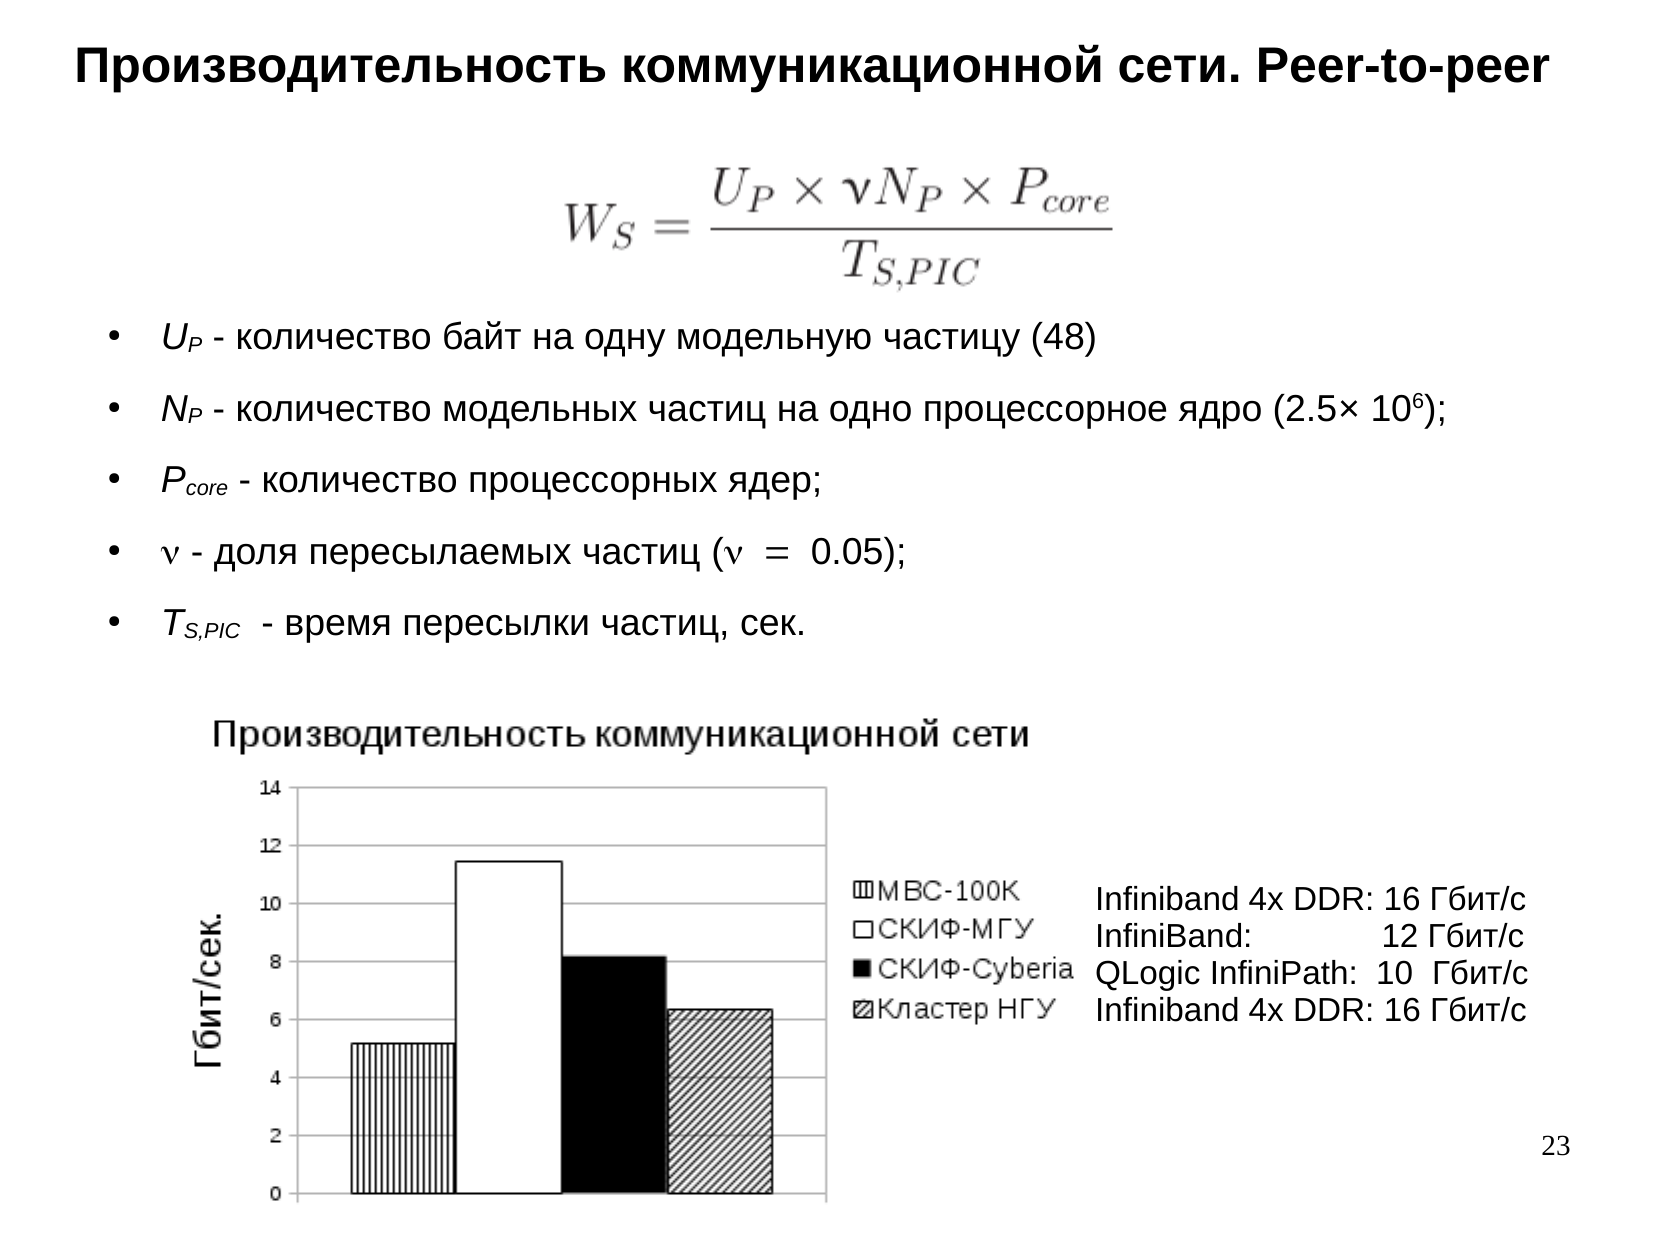

Производительность коммуникационной сети. Peer-to-peer
# UP - количество байт на одну модельную частицу (48)
NP - количество модельных частиц на одно процессорное ядро (2.5× 106);
Pcore - количество процессорных ядер;
n - доля пересылаемых частиц (n = 0.05);
TS,PIC - время пересылки частиц, сек.
Infiniband 4x DDR: 16 Гбит/с
InfiniBand: 12 Гбит/с
QLogic InfiniPath: 10 Гбит/с
Infiniband 4x DDR: 16 Гбит/с
23